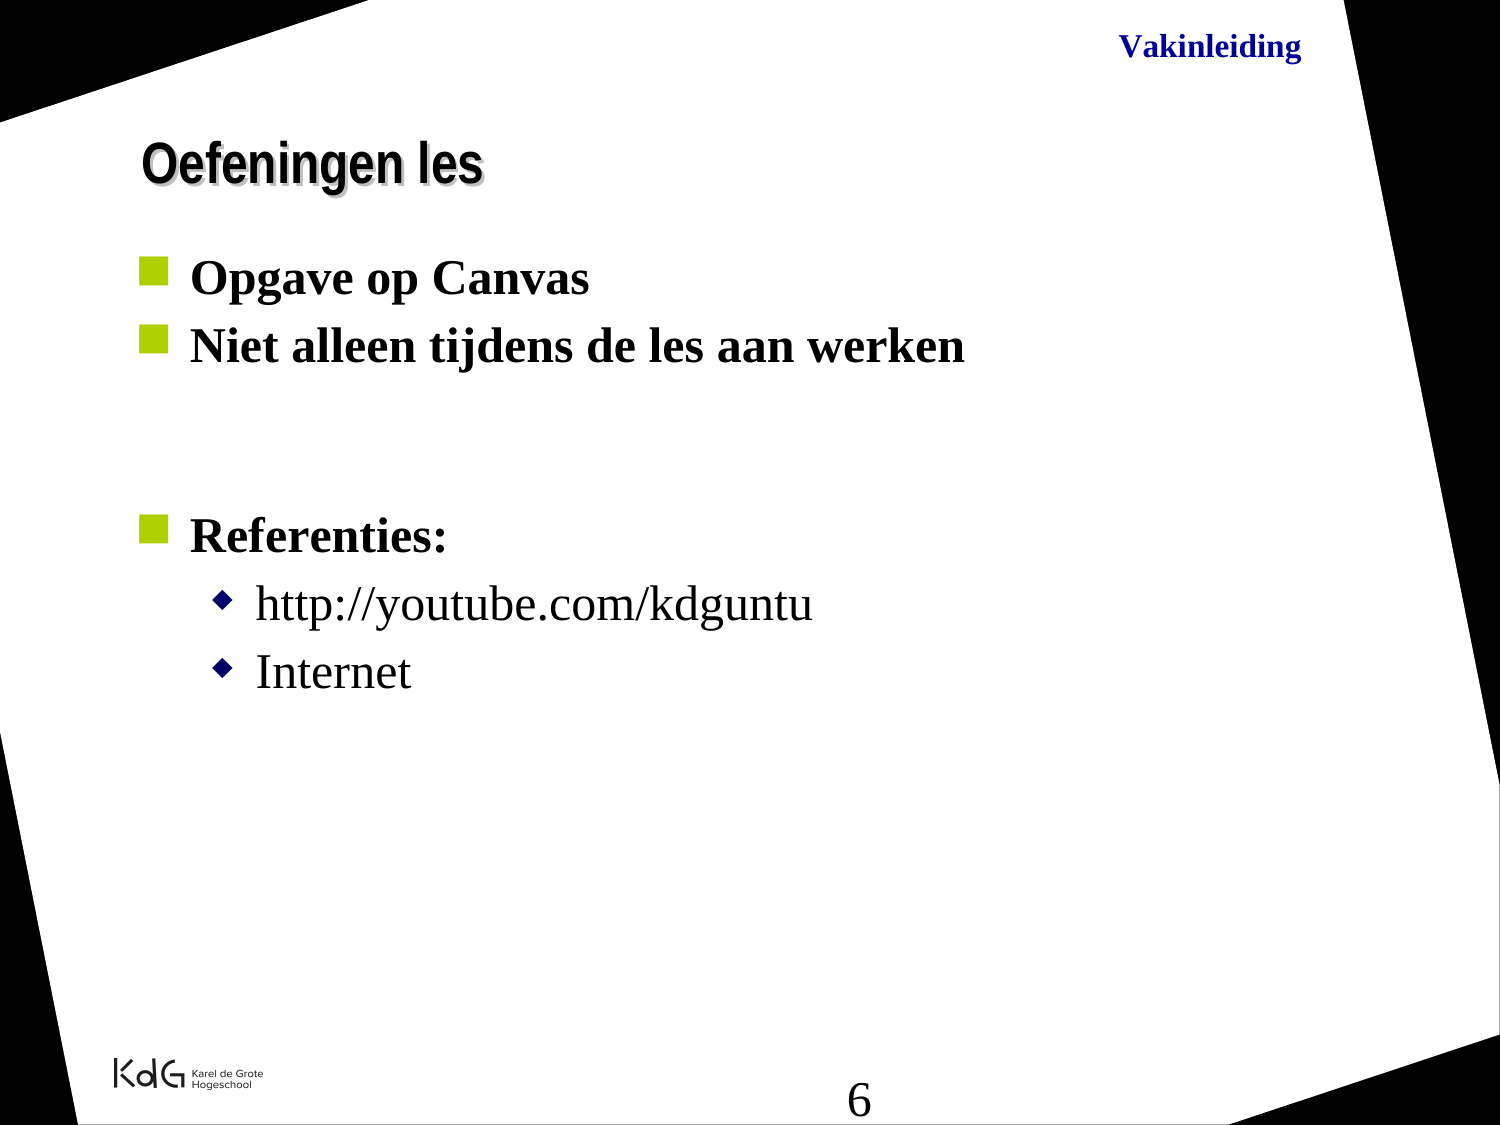

# Oefeningen les
Opgave op Canvas
Niet alleen tijdens de les aan werken
Referenties:
http://youtube.com/kdguntu
Internet